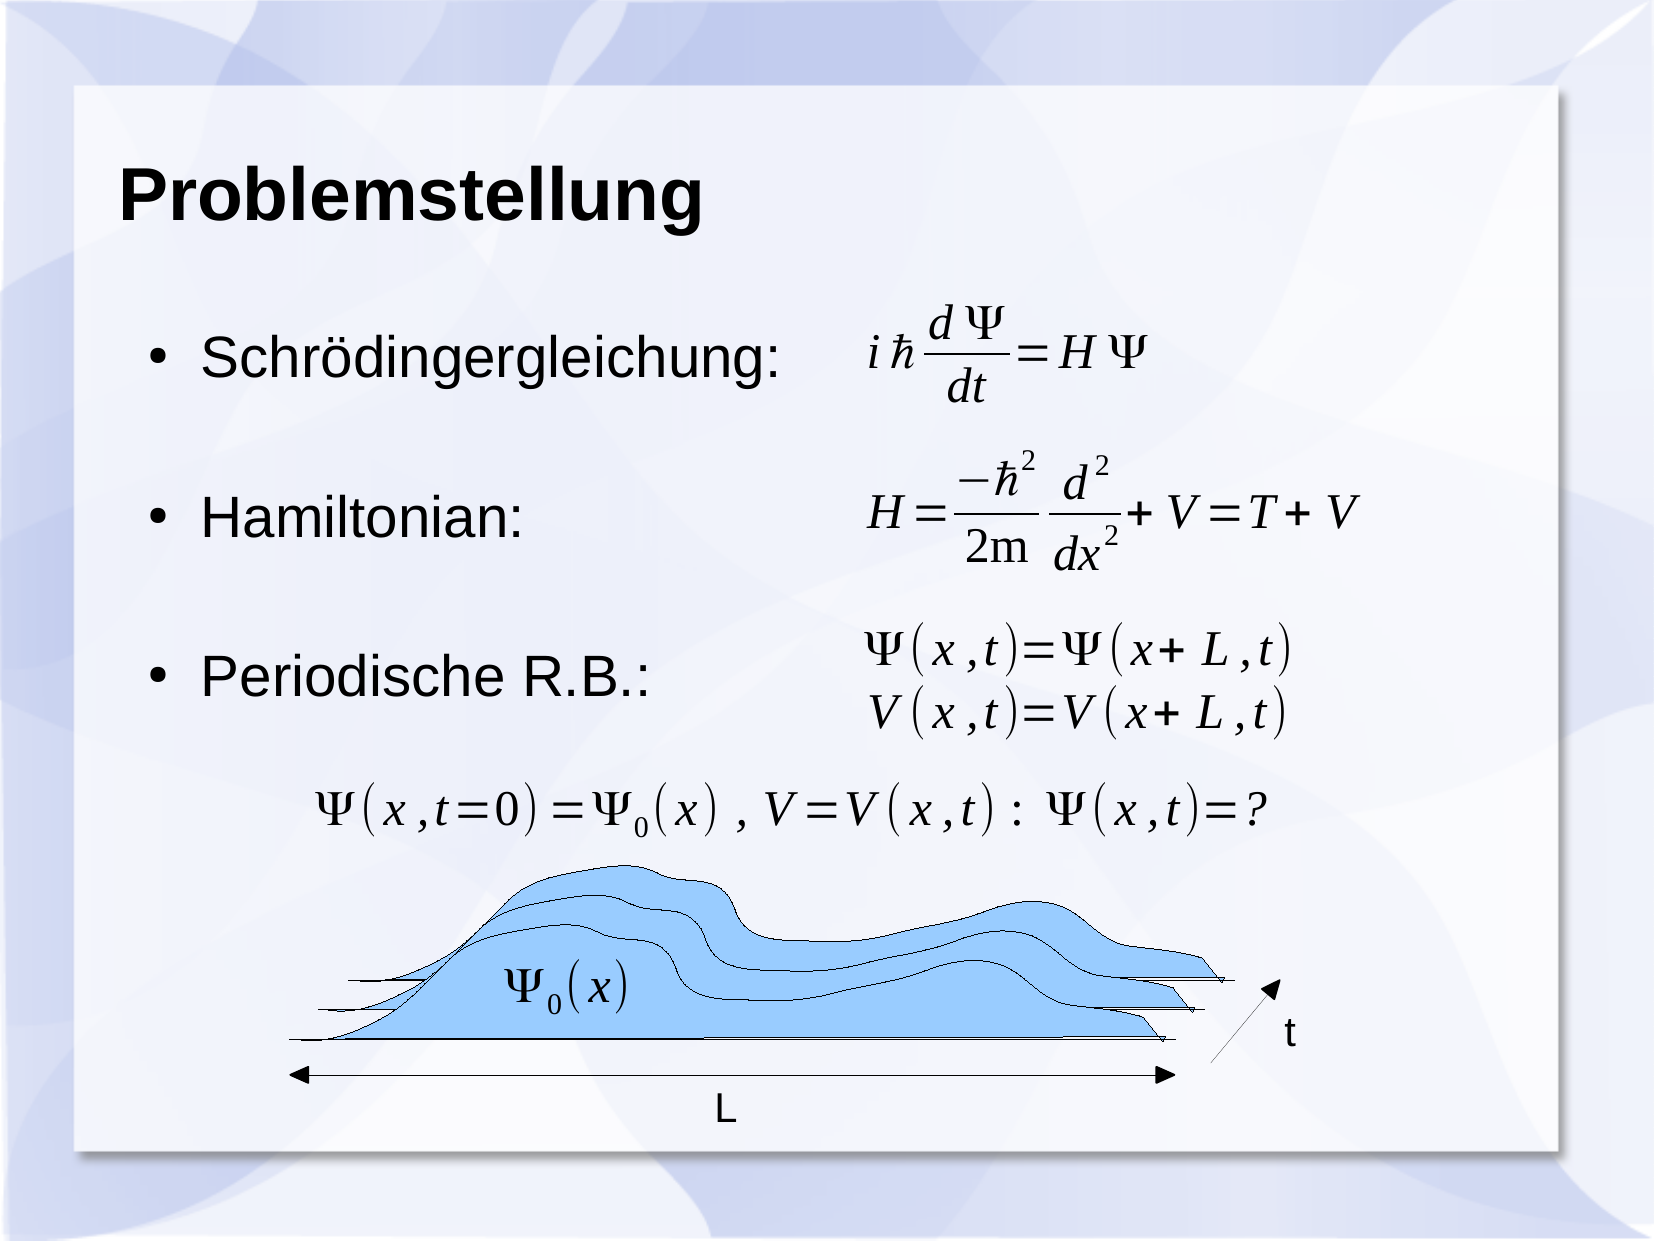

# Problemstellung
Schrödingergleichung:
Hamiltonian:
Periodische R.B.:
t
L